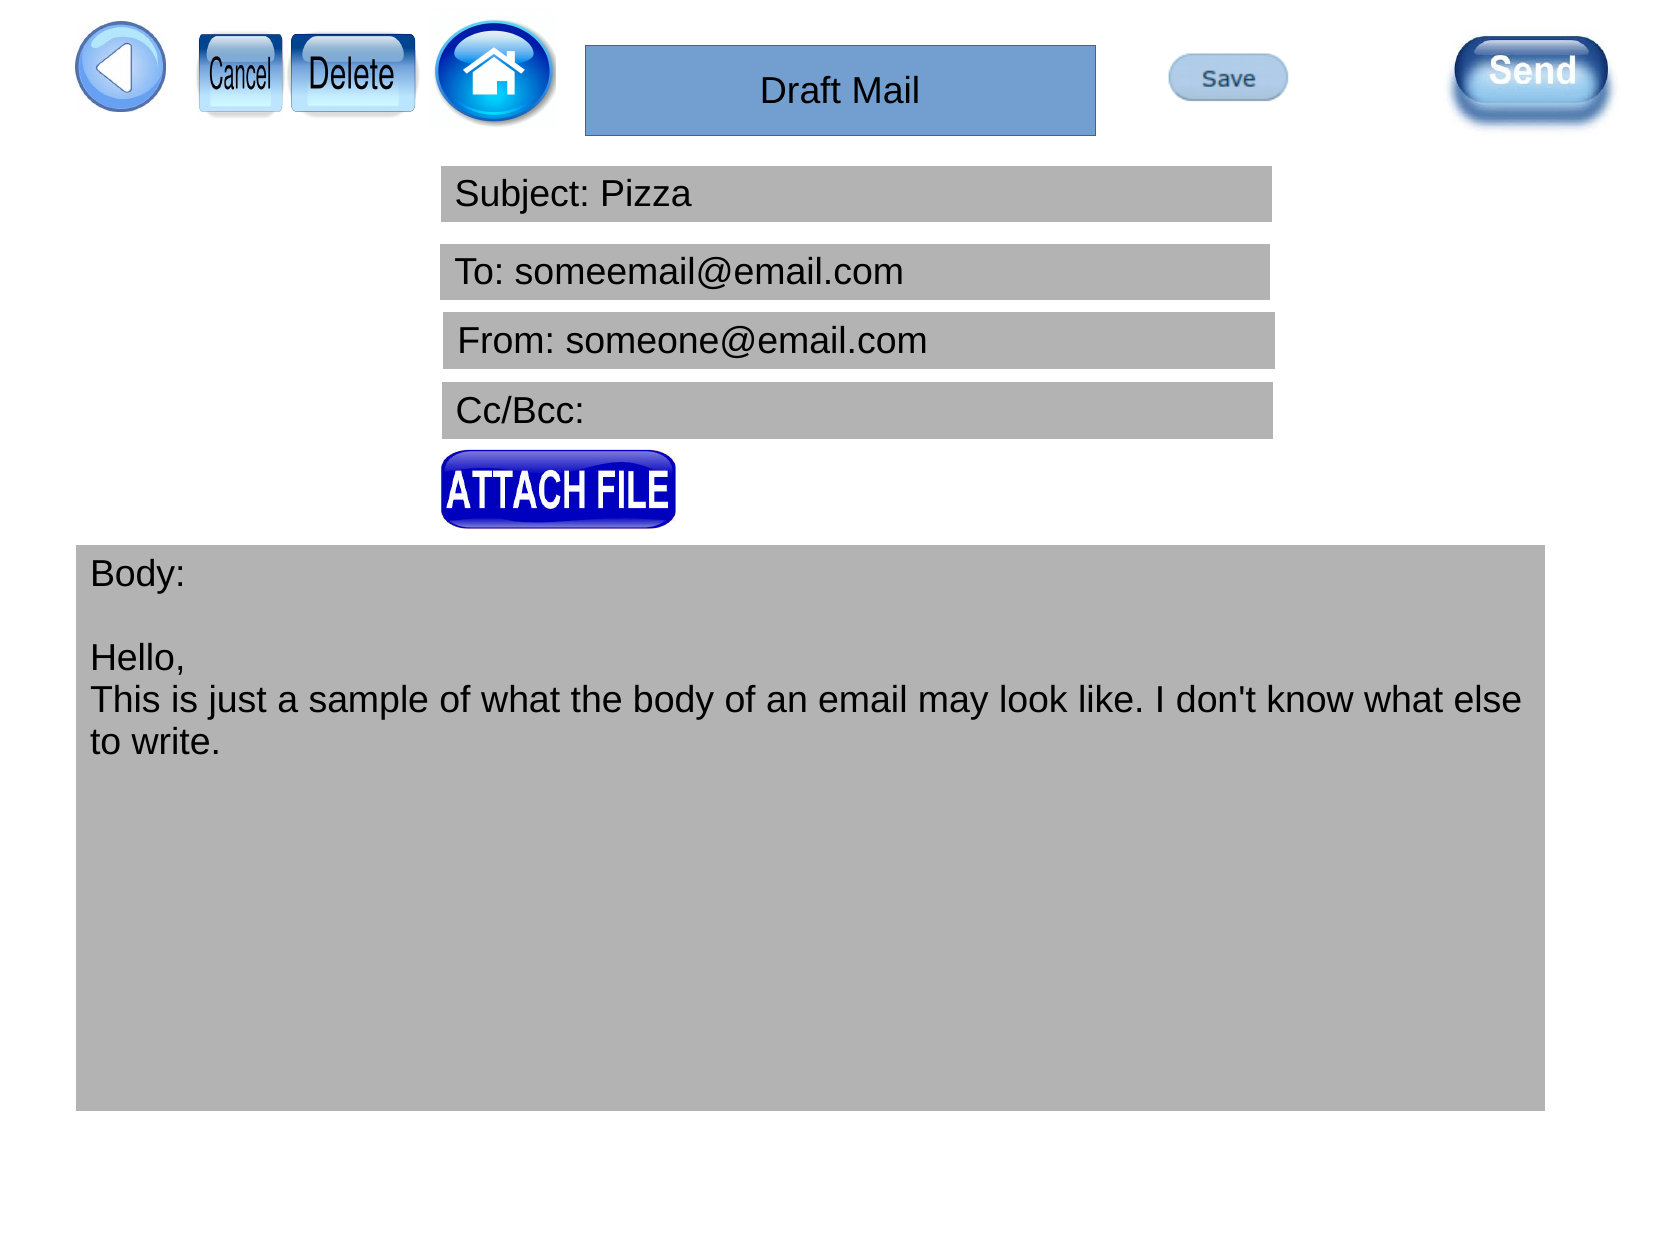

Draft Mail
| Subject: Pizza |
| --- |
| To: someemail@email.com |
| --- |
| From: someone@email.com |
| --- |
| Cc/Bcc: |
| --- |
| Body: Hello, This is just a sample of what the body of an email may look like. I don't know what else to write. |
| --- |